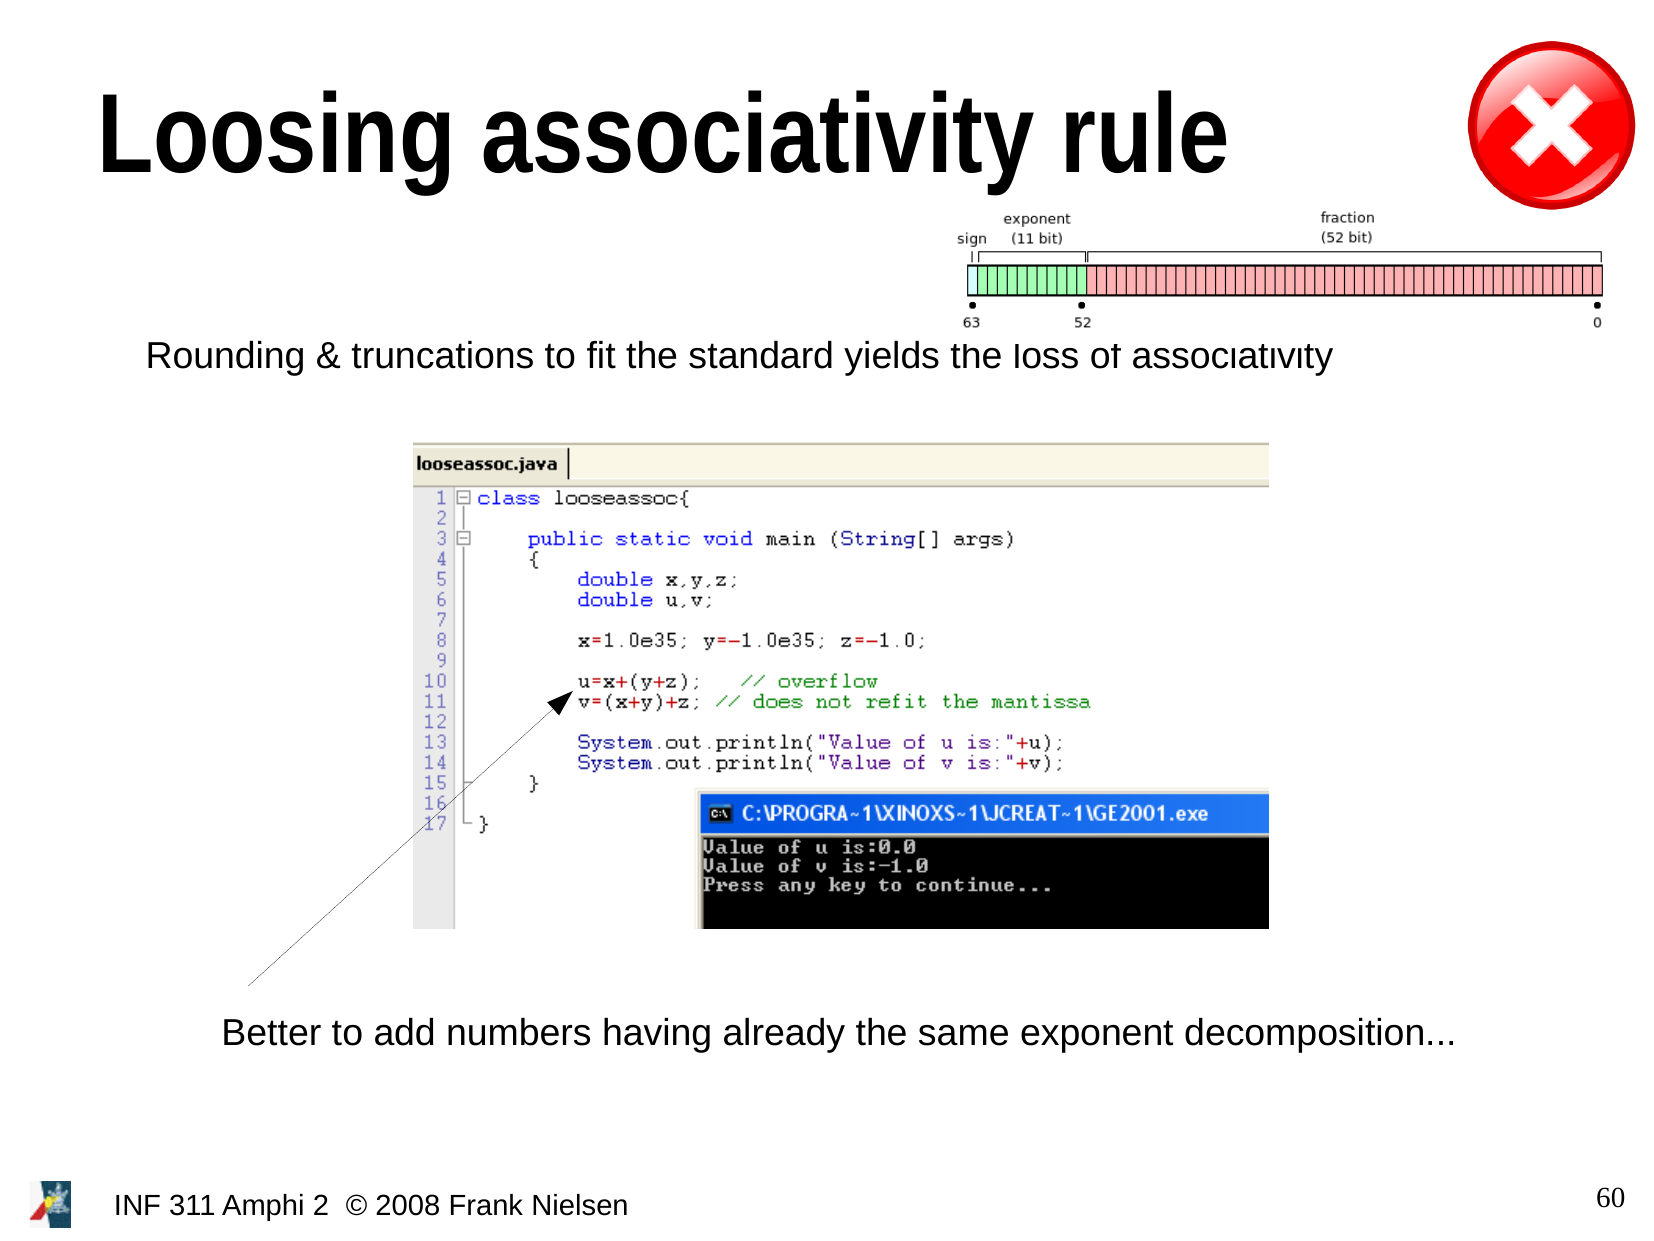

Loosing associativity rule
Rounding & truncations to fit the standard yields the loss of associativity
Better to add numbers having already the same exponent decomposition...